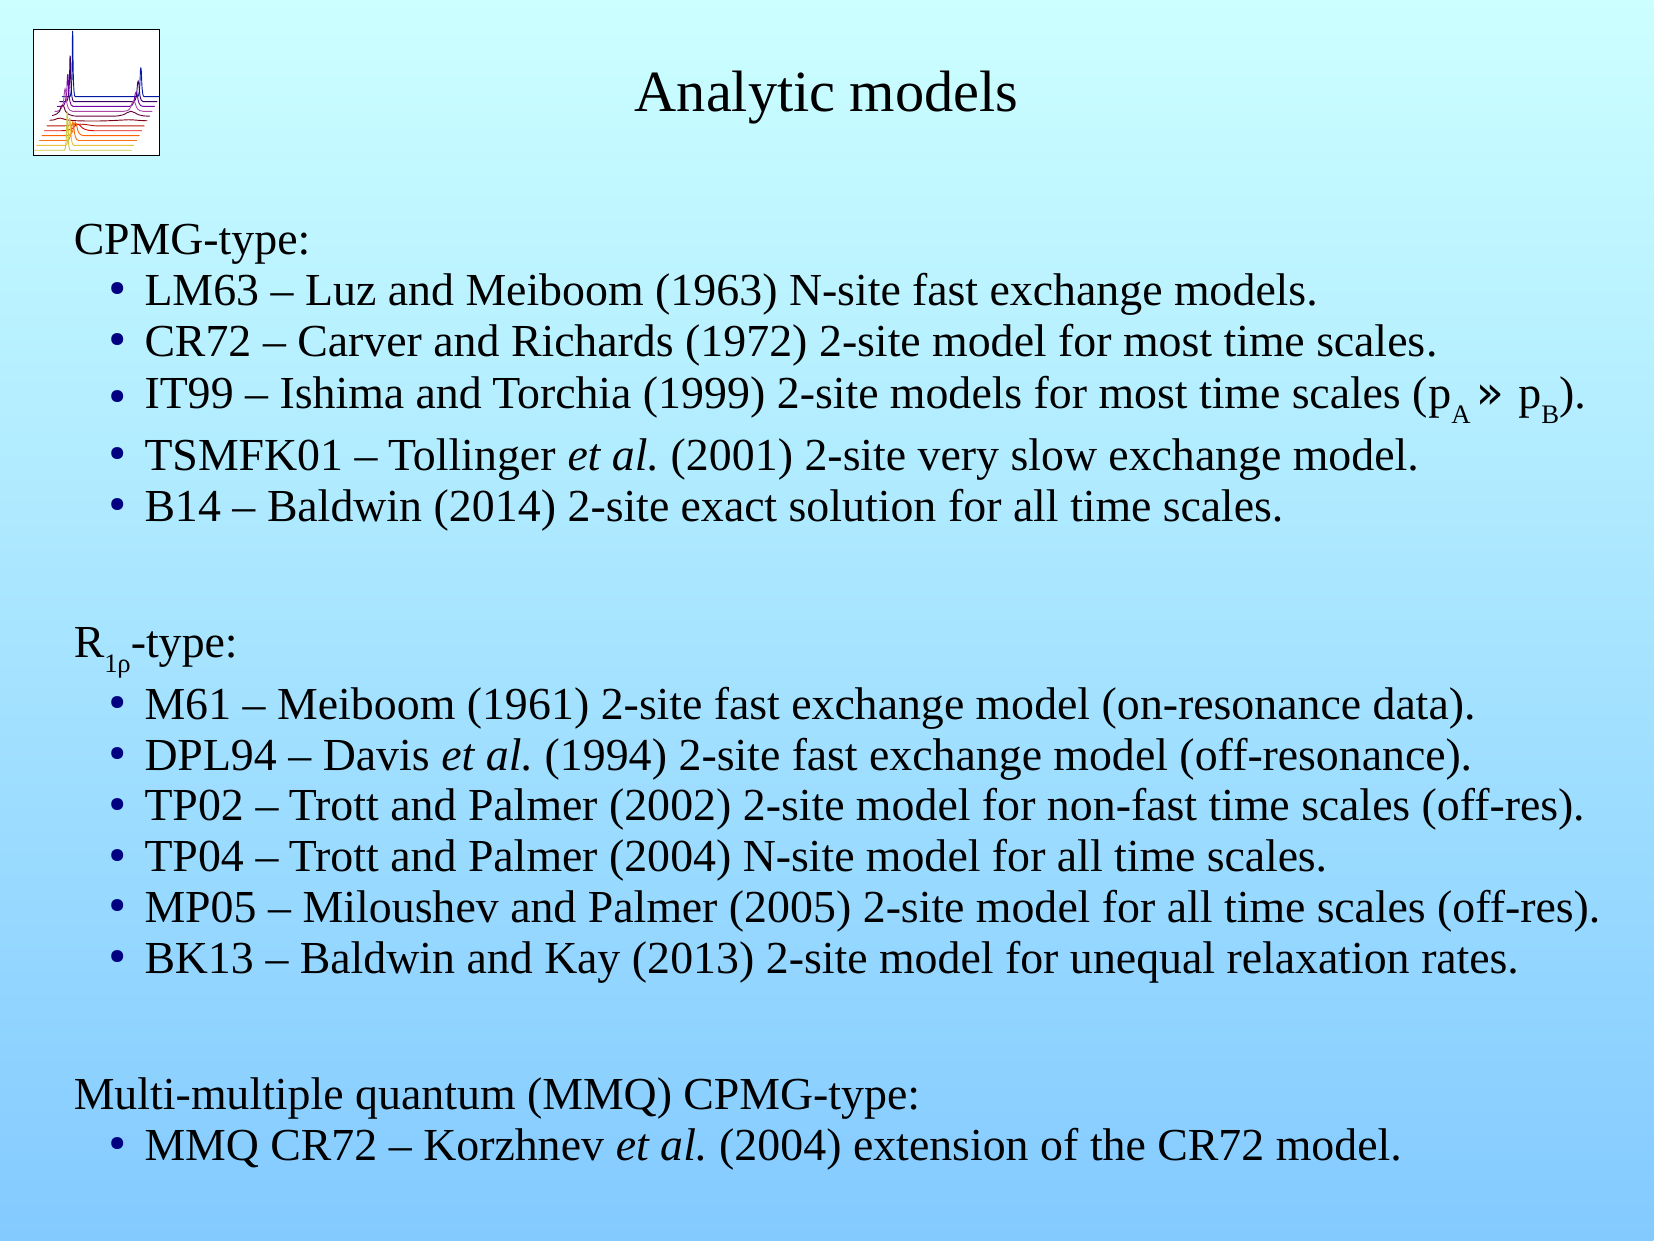

# Analytic models
CPMG-type:
LM63 – Luz and Meiboom (1963) N-site fast exchange models.
CR72 – Carver and Richards (1972) 2-site model for most time scales.
IT99 – Ishima and Torchia (1999) 2-site models for most time scales (pA » pB).
TSMFK01 – Tollinger et al. (2001) 2-site very slow exchange model.
B14 – Baldwin (2014) 2-site exact solution for all time scales.
R1ρ-type:
M61 – Meiboom (1961) 2-site fast exchange model (on-resonance data).
DPL94 – Davis et al. (1994) 2-site fast exchange model (off-resonance).
TP02 – Trott and Palmer (2002) 2-site model for non-fast time scales (off-res).
TP04 – Trott and Palmer (2004) N-site model for all time scales.
MP05 – Miloushev and Palmer (2005) 2-site model for all time scales (off-res).
BK13 – Baldwin and Kay (2013) 2-site model for unequal relaxation rates.
Multi-multiple quantum (MMQ) CPMG-type:
MMQ CR72 – Korzhnev et al. (2004) extension of the CR72 model.